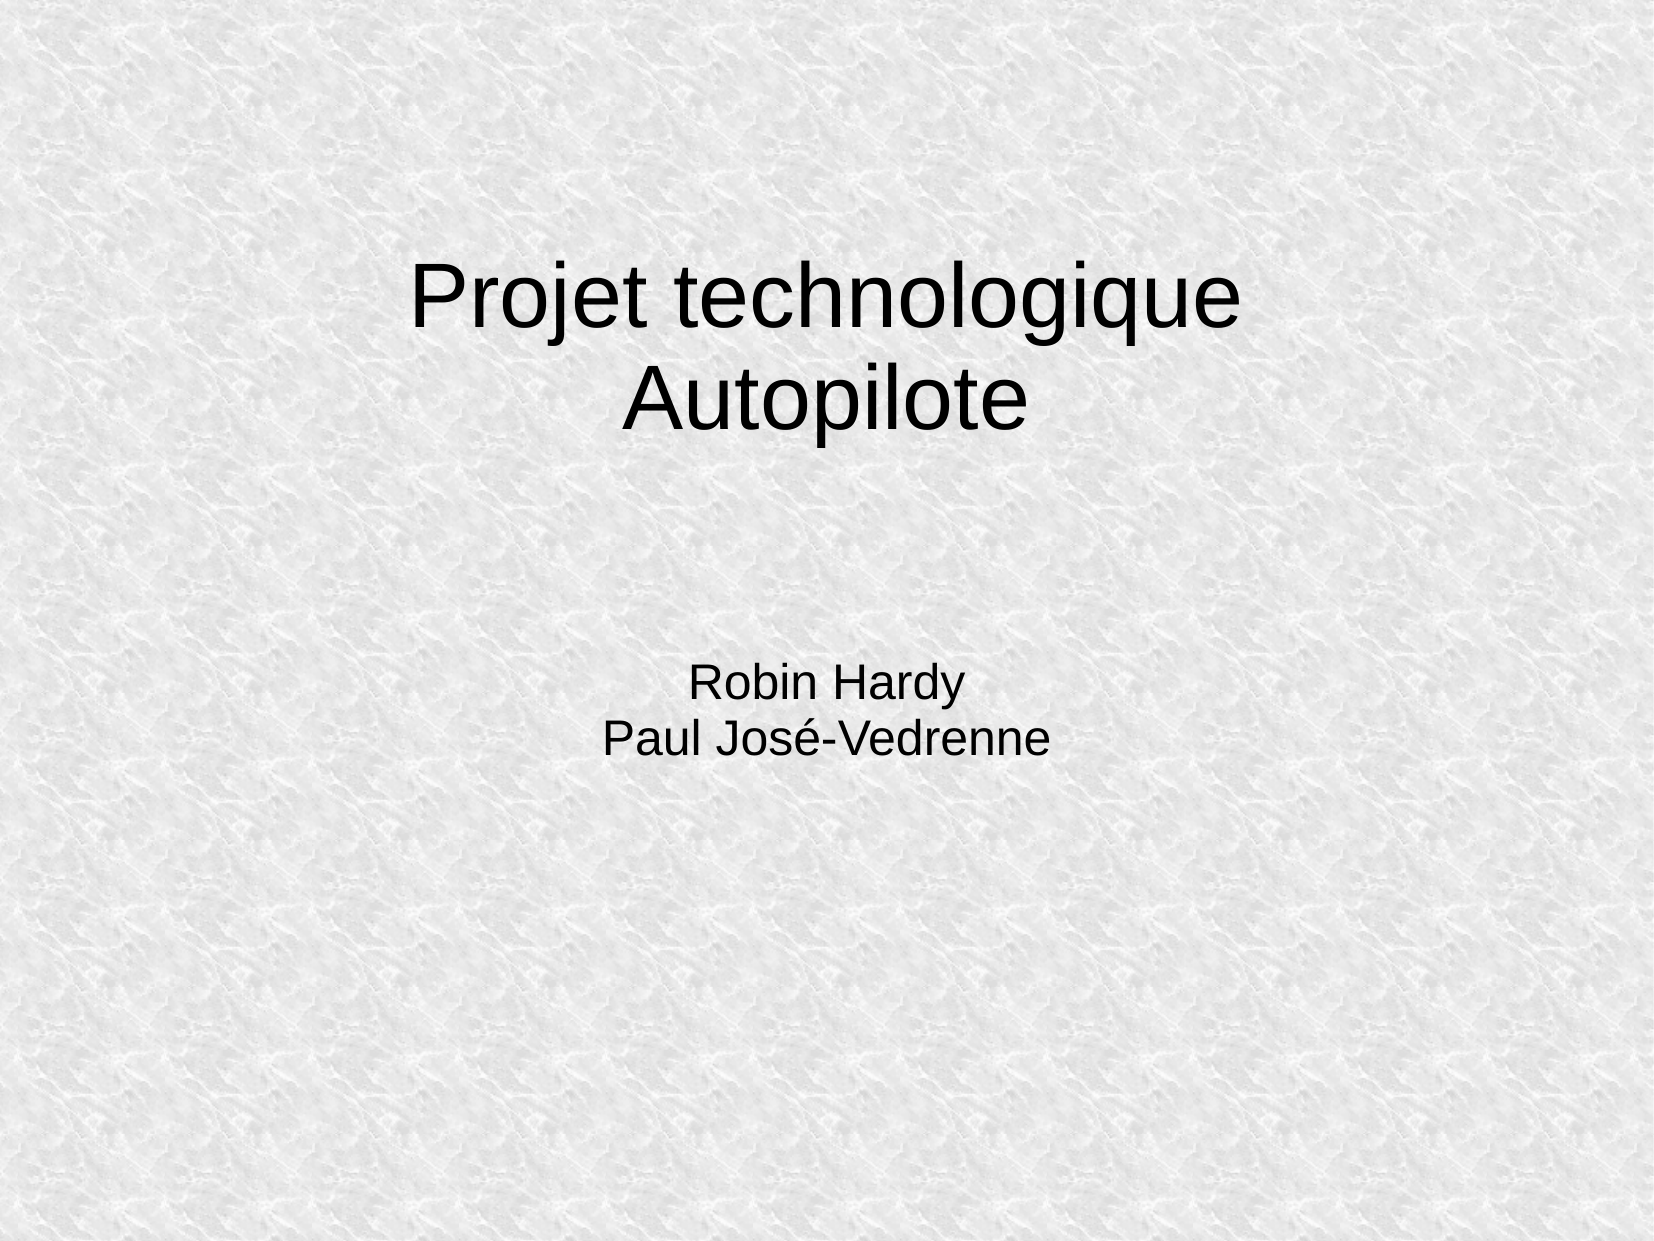

# Projet technologique Autopilote Robin Hardy Paul José-Vedrenne